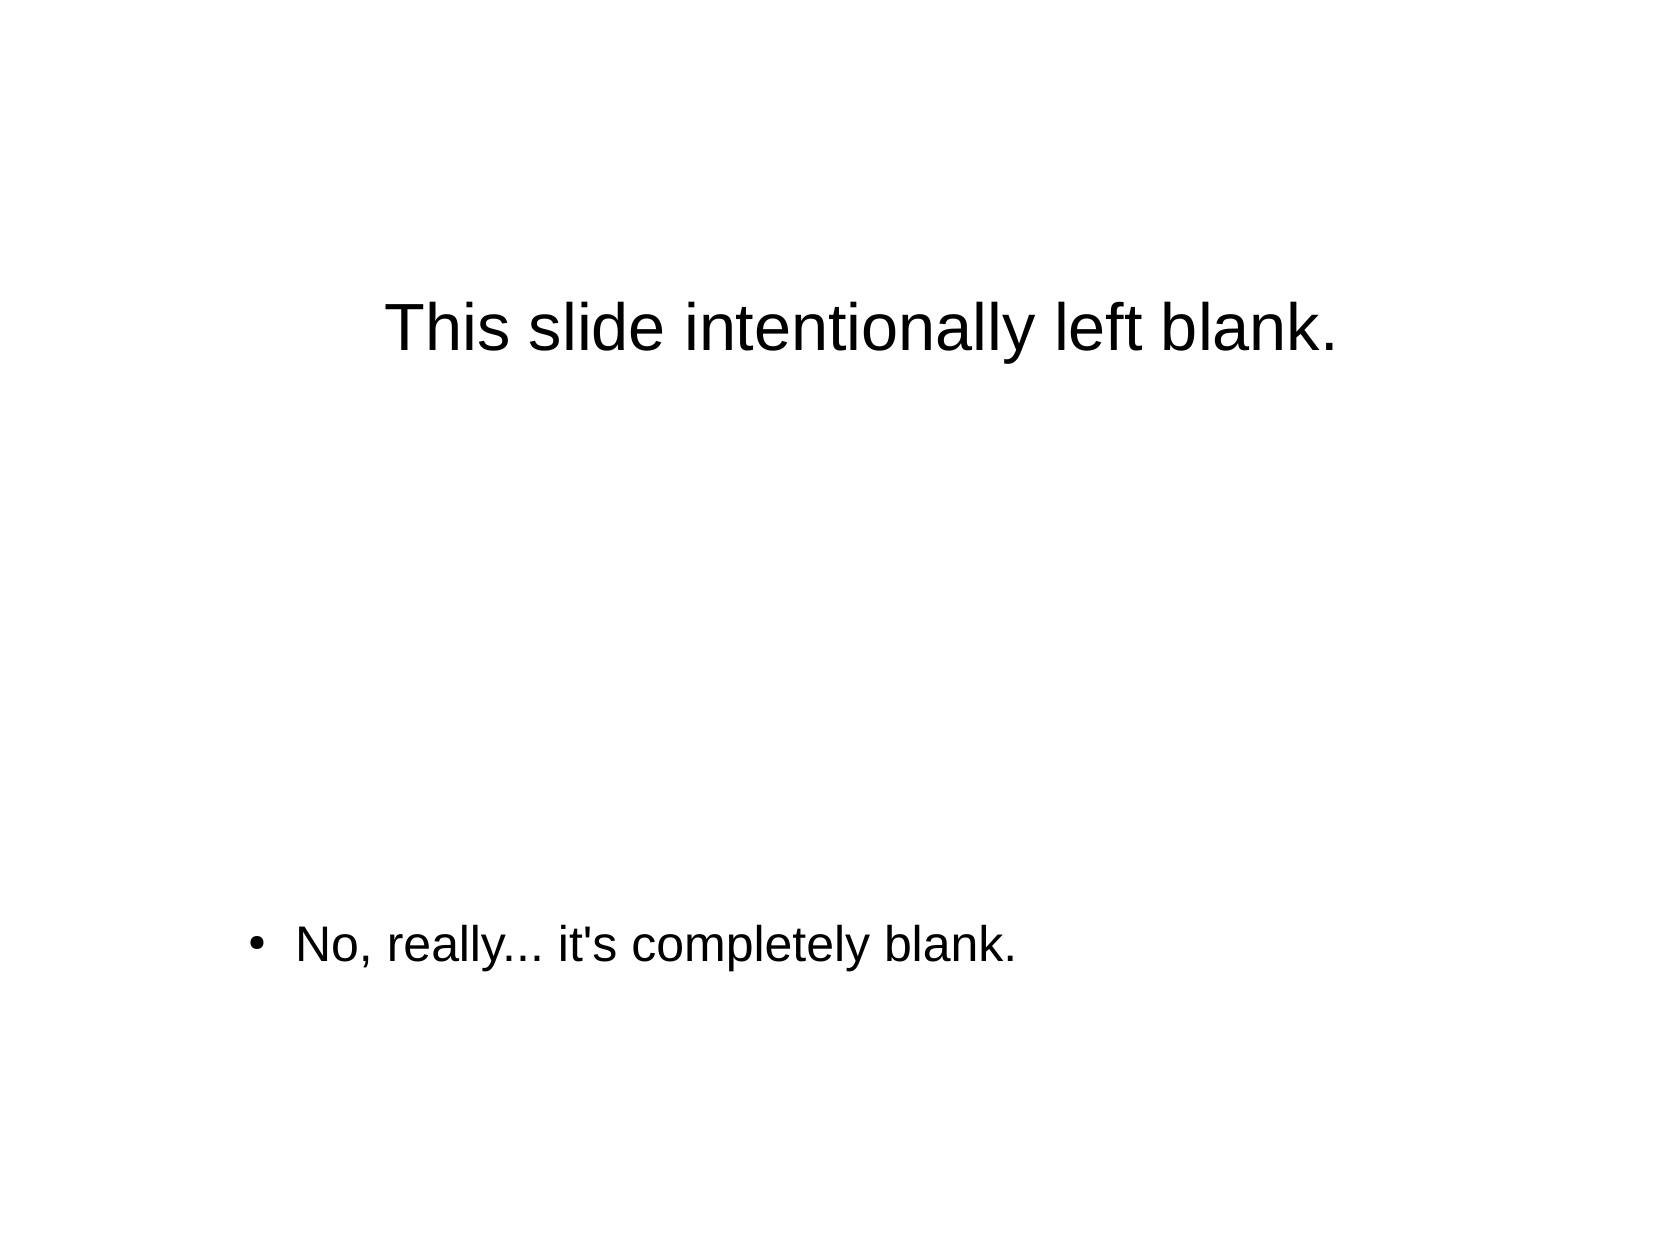

# This slide intentionally left blank.
No, really... it's completely blank.